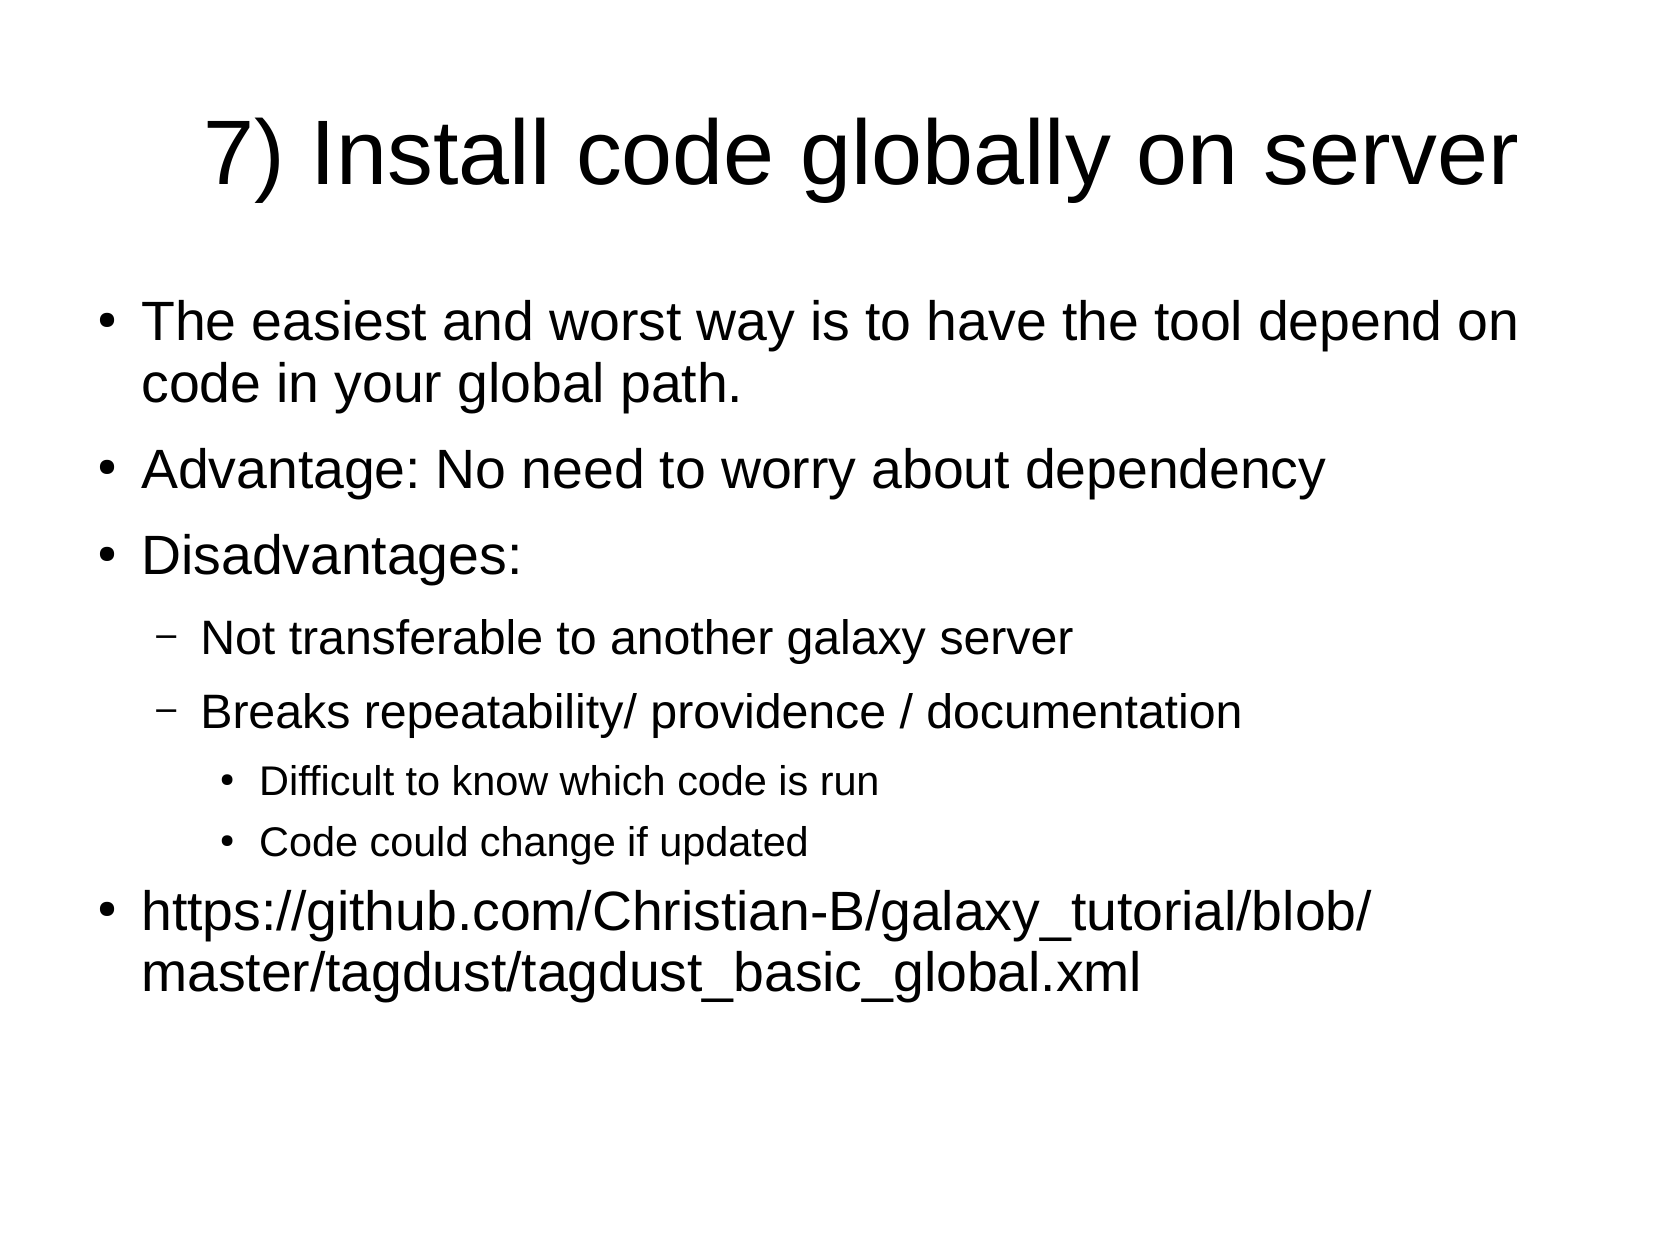

# 7) Install code globally on server
The easiest and worst way is to have the tool depend on code in your global path.
Advantage: No need to worry about dependency
Disadvantages:
Not transferable to another galaxy server
Breaks repeatability/ providence / documentation
Difficult to know which code is run
Code could change if updated
https://github.com/Christian-B/galaxy_tutorial/blob/master/tagdust/tagdust_basic_global.xml